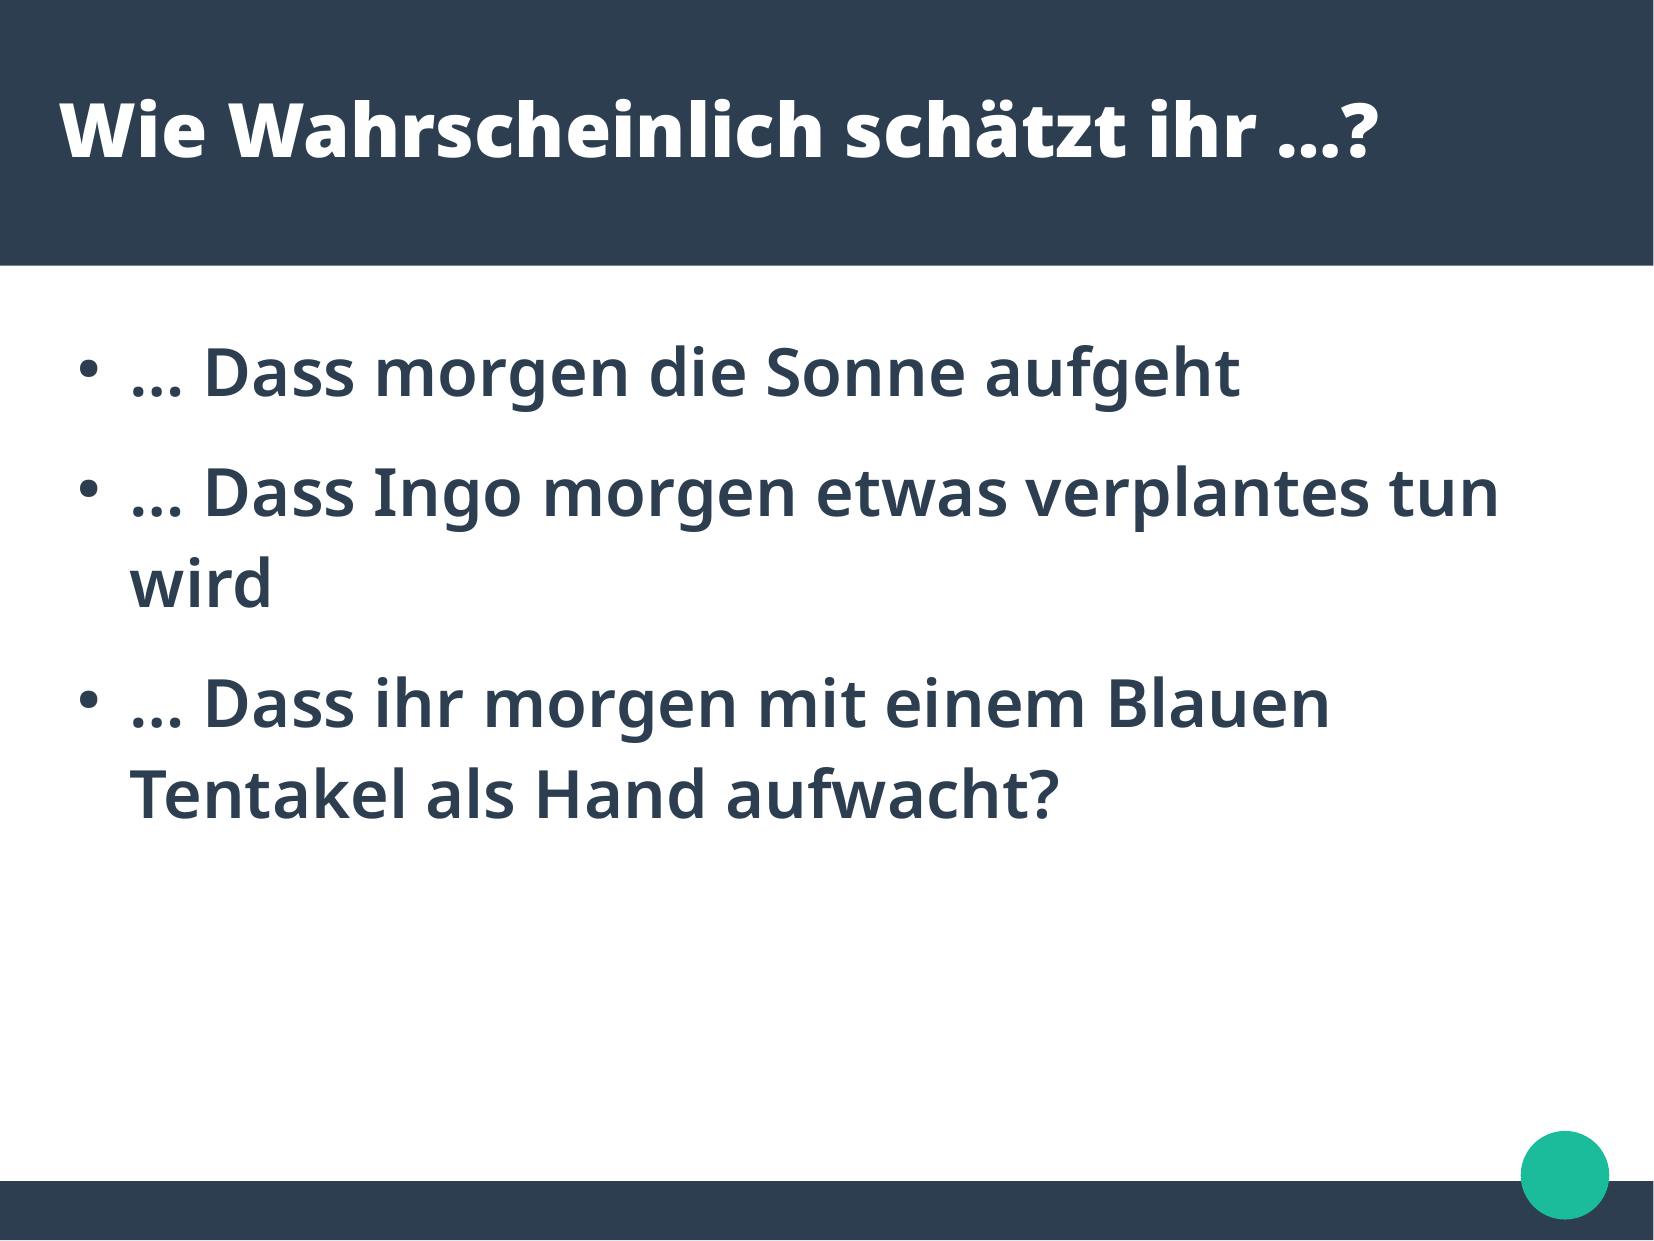

# Wie Wahrscheinlich schätzt ihr …?
… Dass morgen die Sonne aufgeht
… Dass Ingo morgen etwas verplantes tun wird
… Dass ihr morgen mit einem Blauen Tentakel als Hand aufwacht?